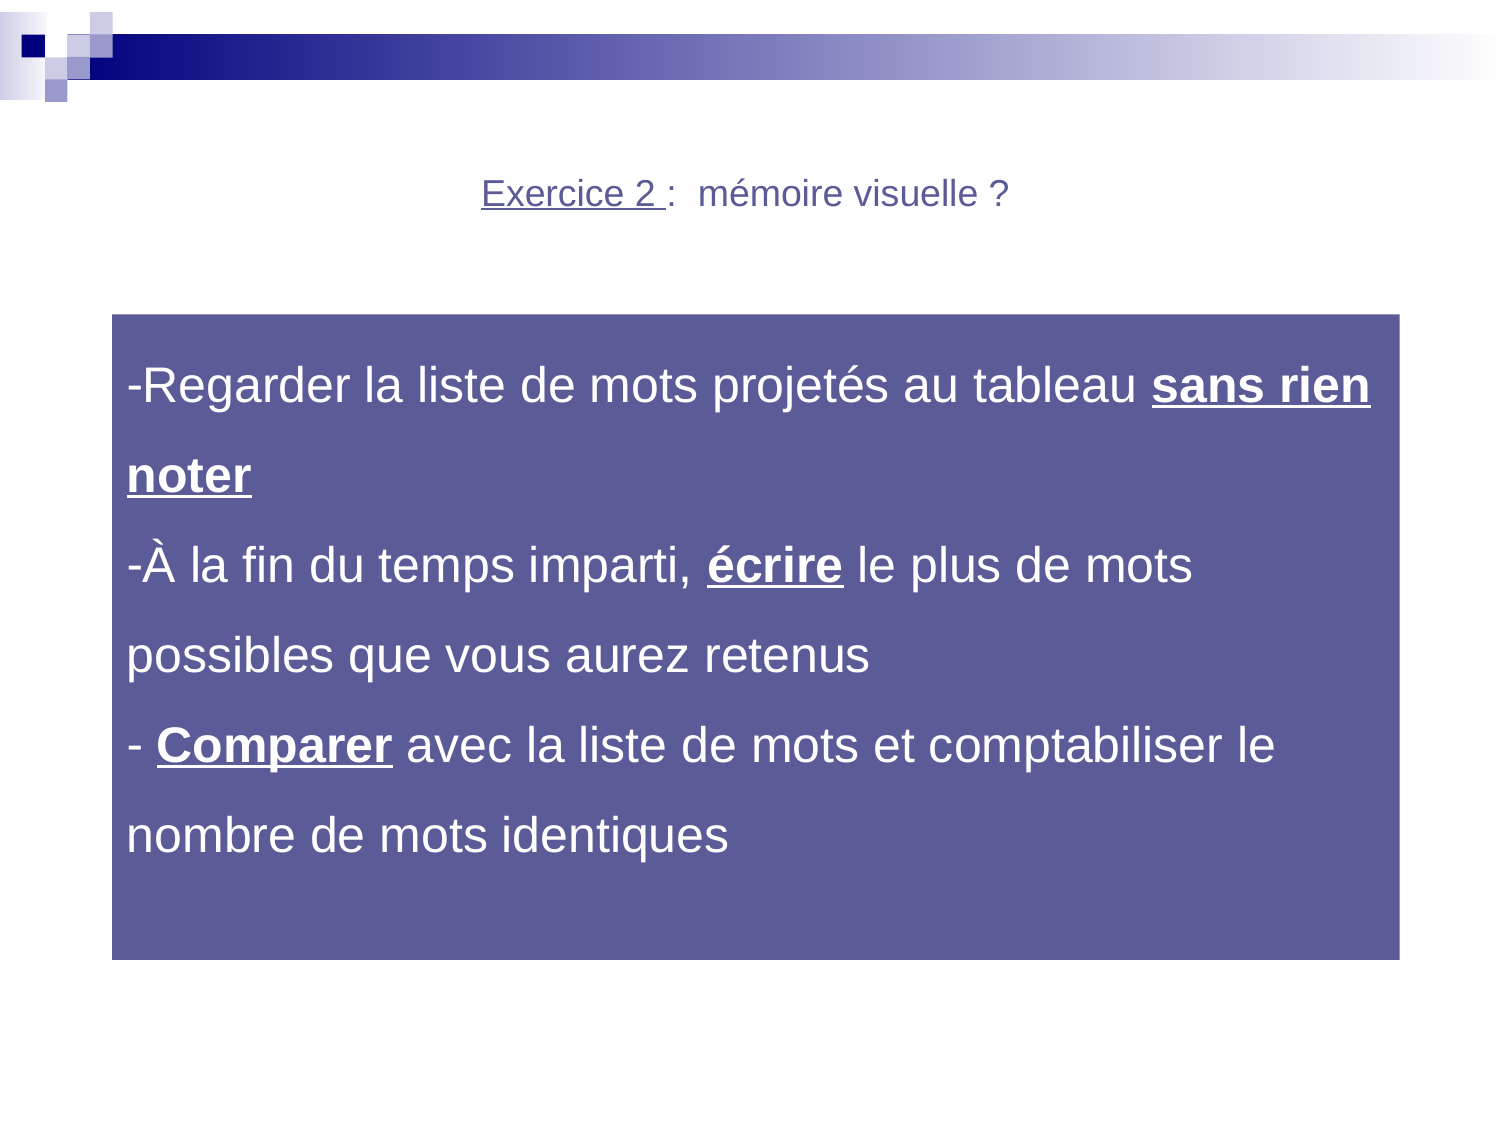

Exercice 2 : mémoire visuelle ?
Regarder la liste de mots projetés au tableau sans rien noter
À la fin du temps imparti, écrire le plus de mots possibles que vous aurez retenus
 Comparer avec la liste de mots et comptabiliser le nombre de mots identiques